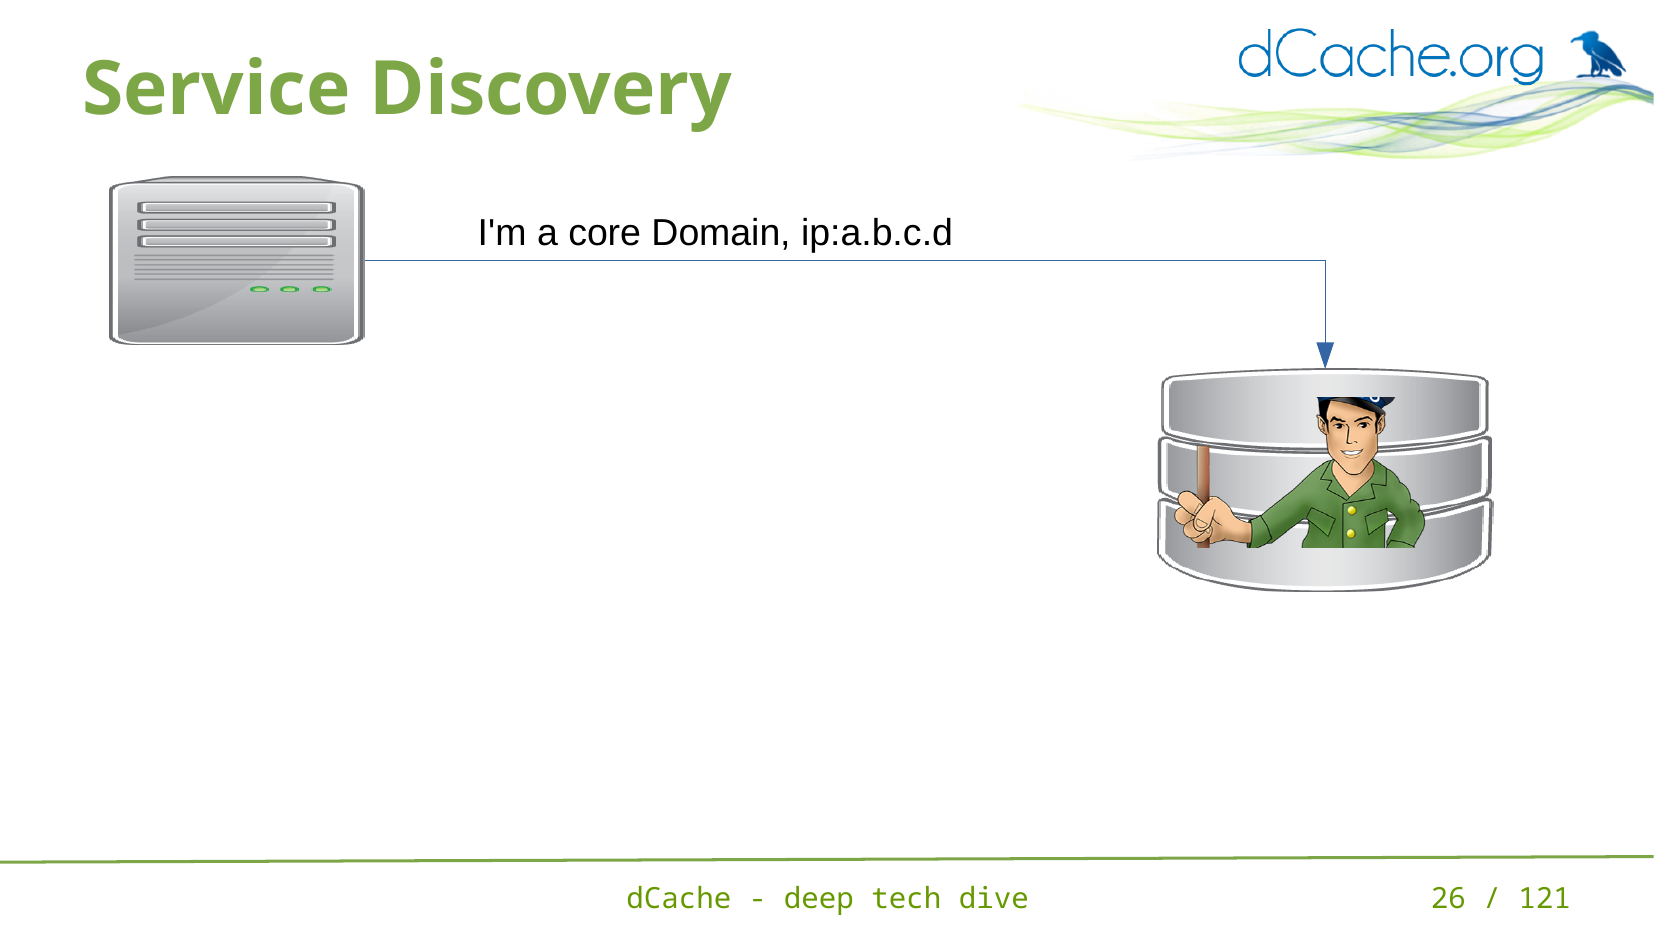

# Service Discovery
I'm a core Domain, ip:a.b.c.d
dCache - deep tech dive
26